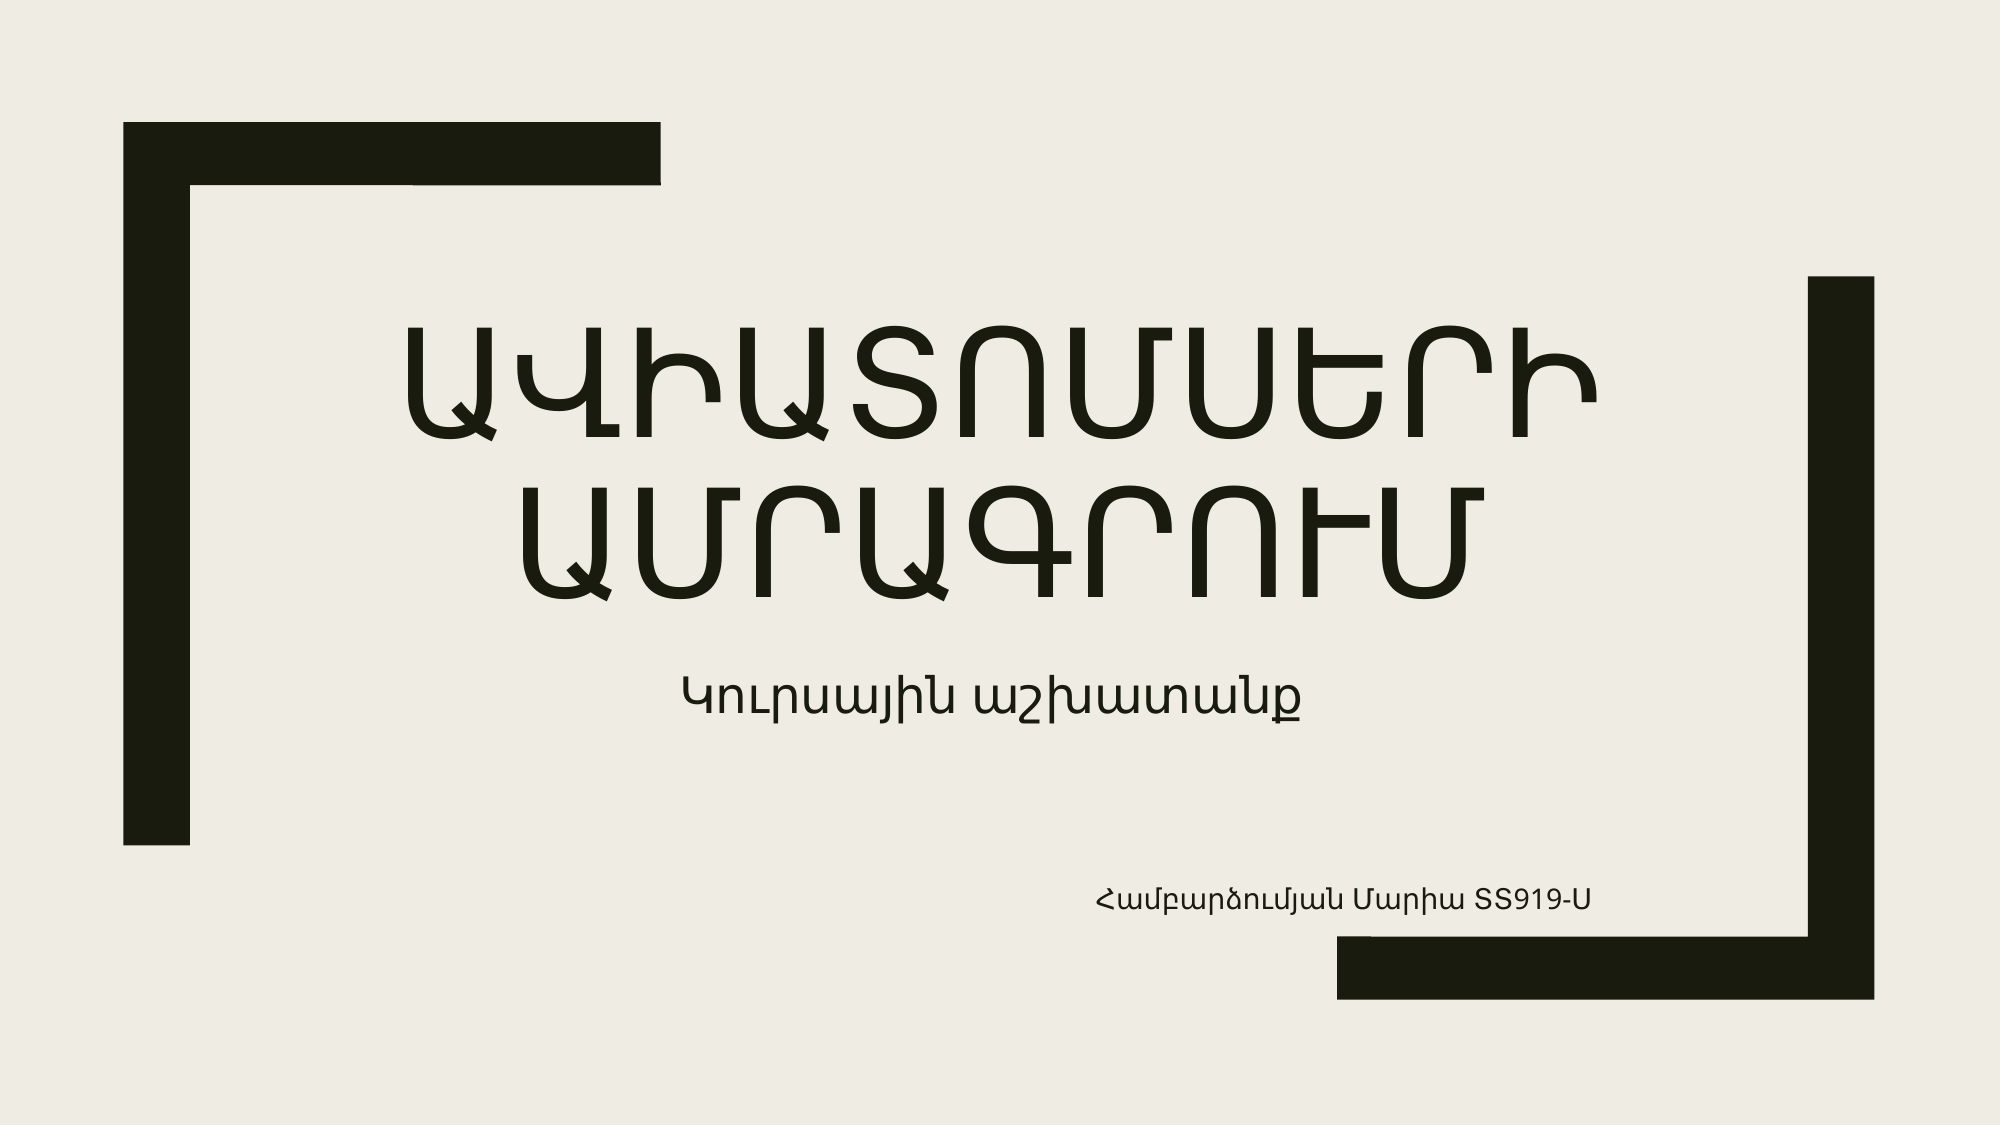

# ԱՎԻԱՏՈՄՍԵՐԻ ԱՄՐԱԳՐՈՒՄ
Կուրսային աշխատանք
                                                                                              Համբարձումյան Մարիա ՏՏ919-Ս